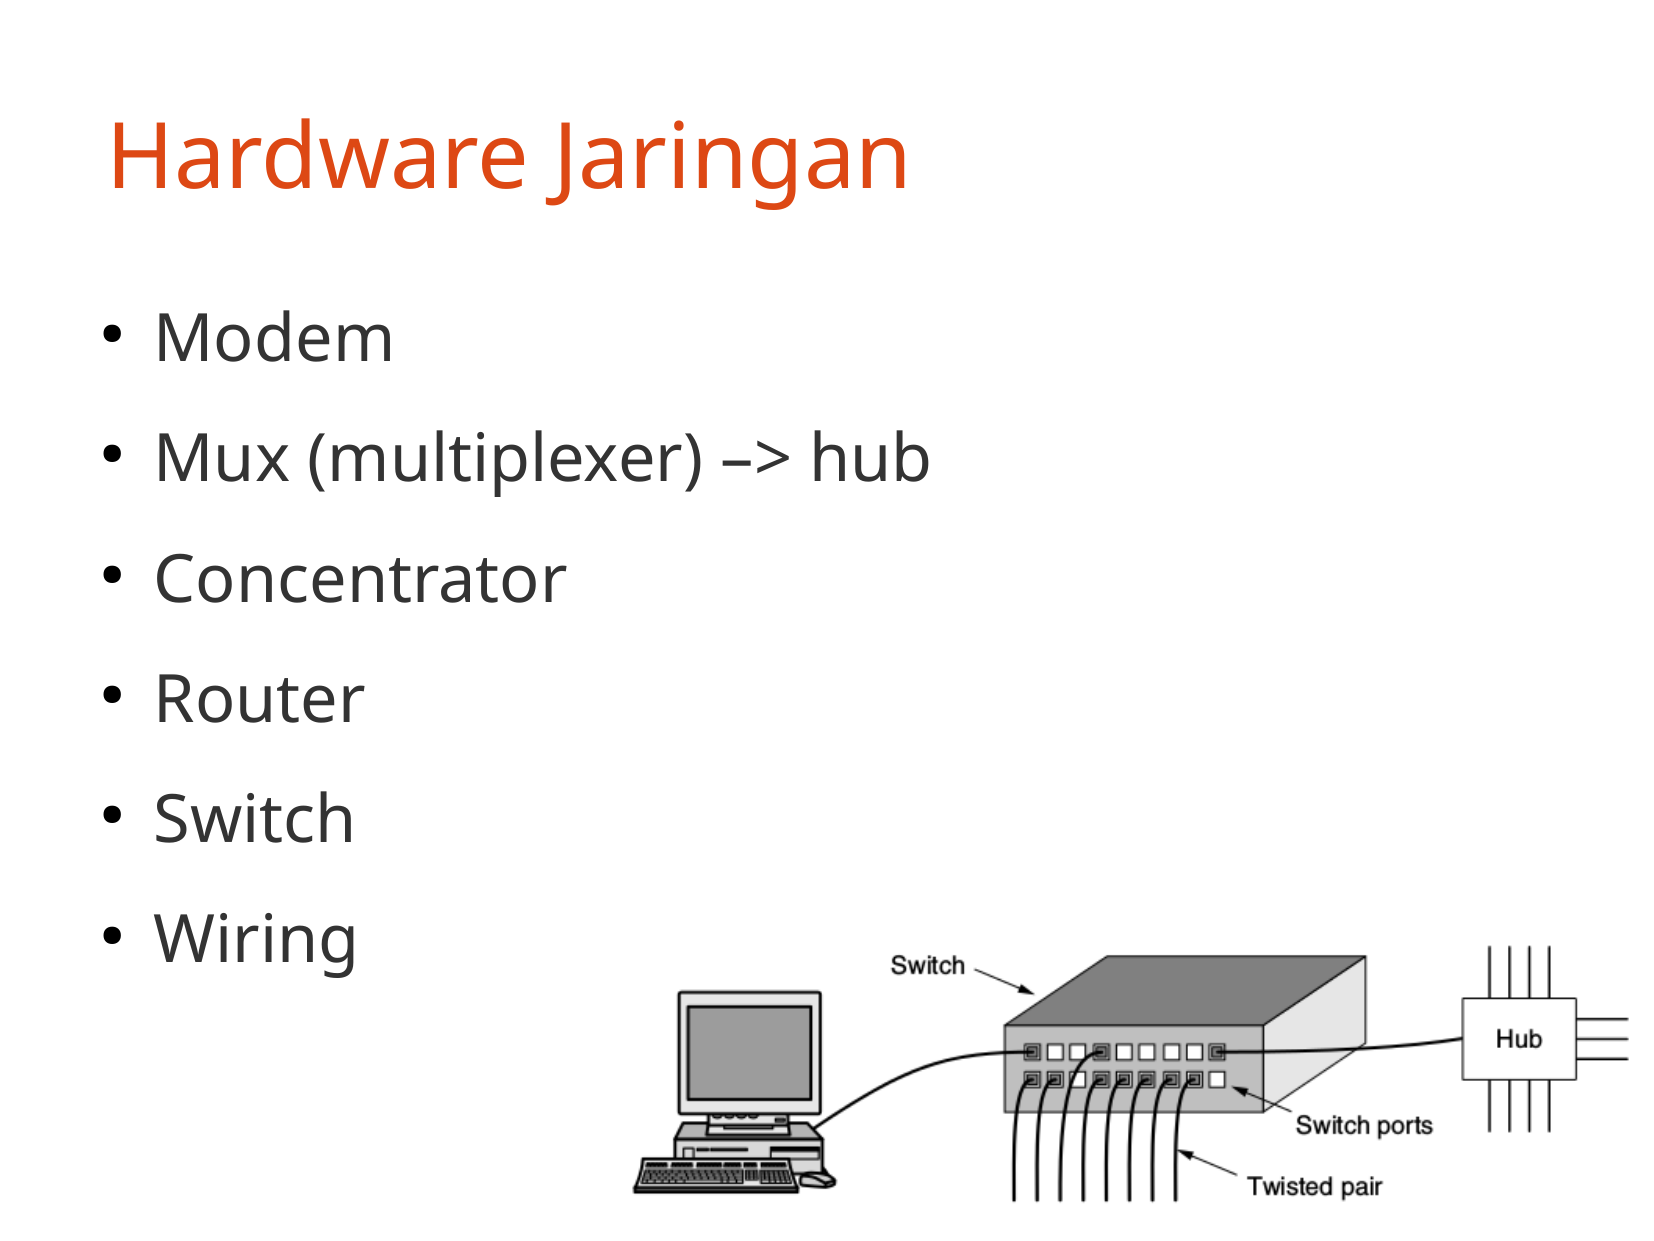

# Hardware Jaringan
Modem
Mux (multiplexer) –> hub
Concentrator
Router
Switch
Wiring